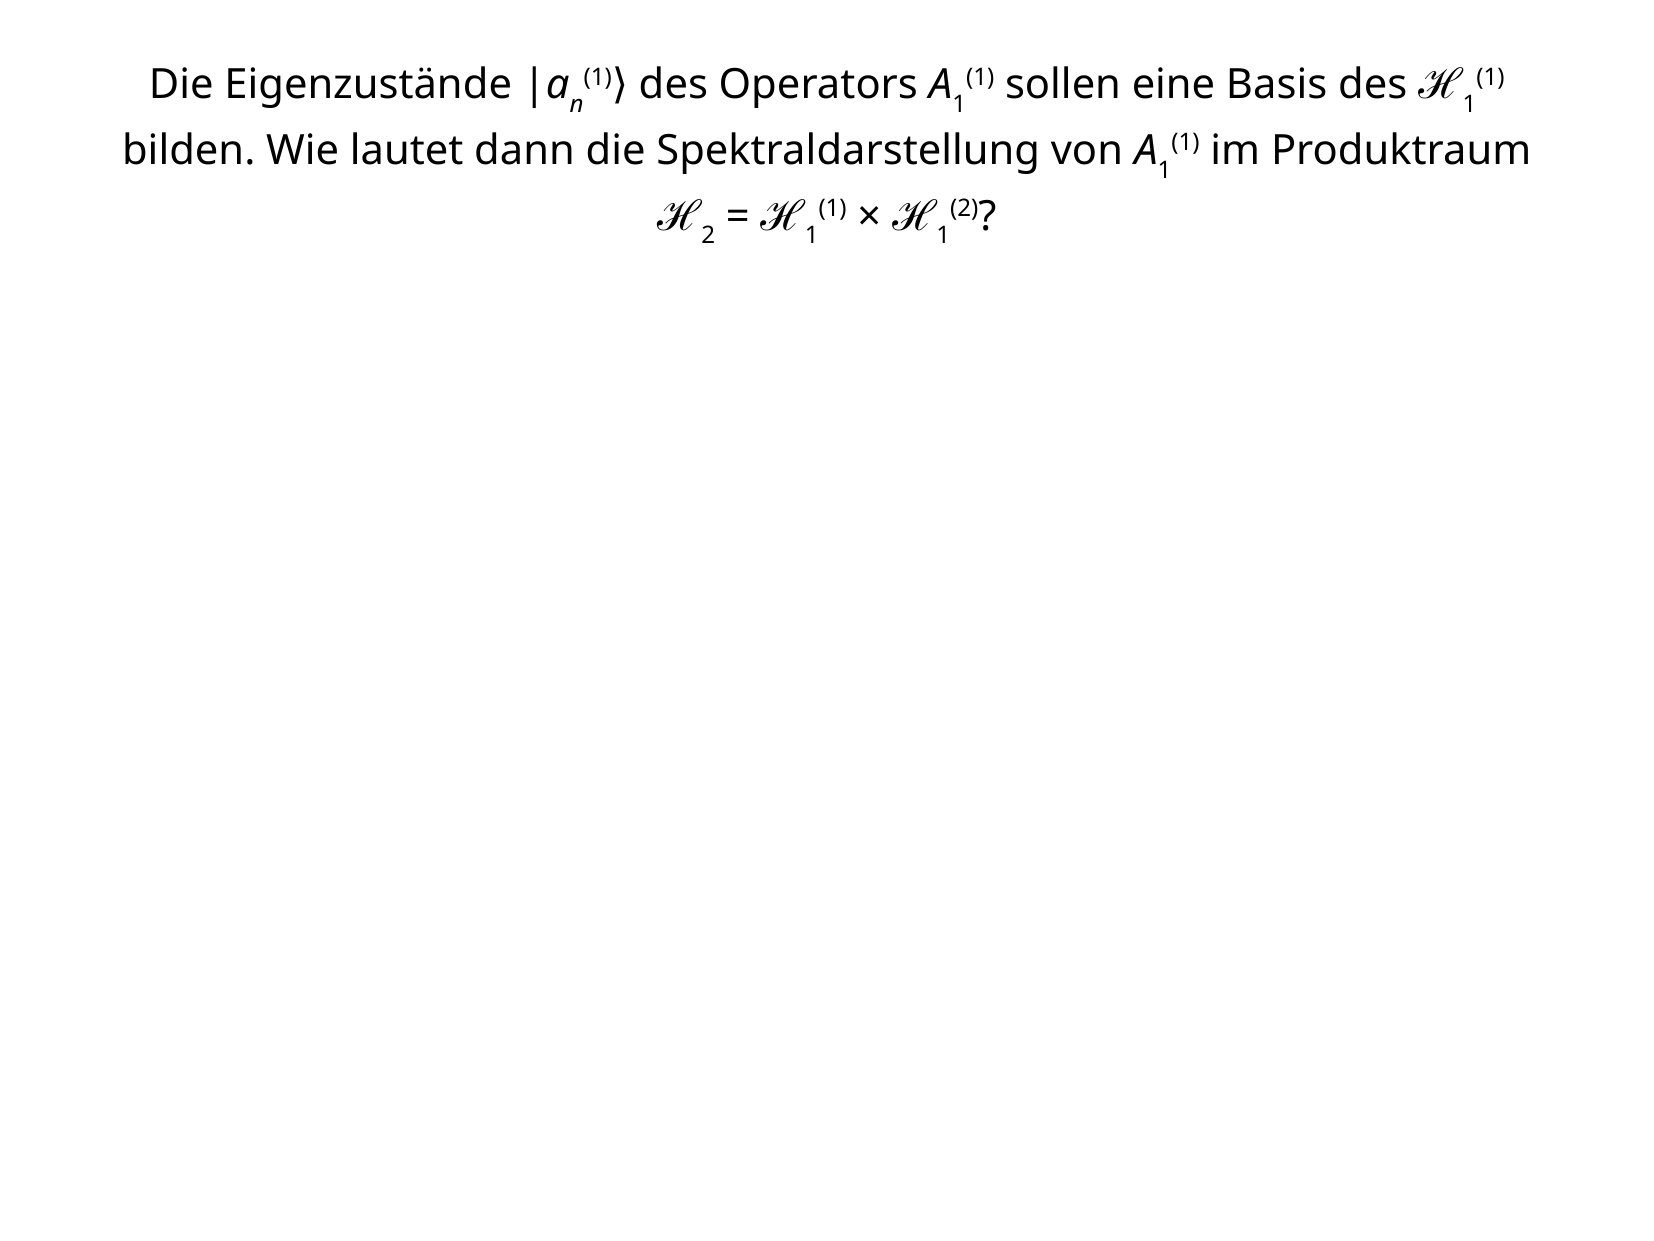

# Die Eigenzustände |an(1)⟩ des Operators A1(1) sollen eine Basis des ℋ1(1) bilden. Wie lautet dann die Spektraldarstellung von A1(1) im Produktraum ℋ2 = ℋ1(1) × ℋ1(2)?